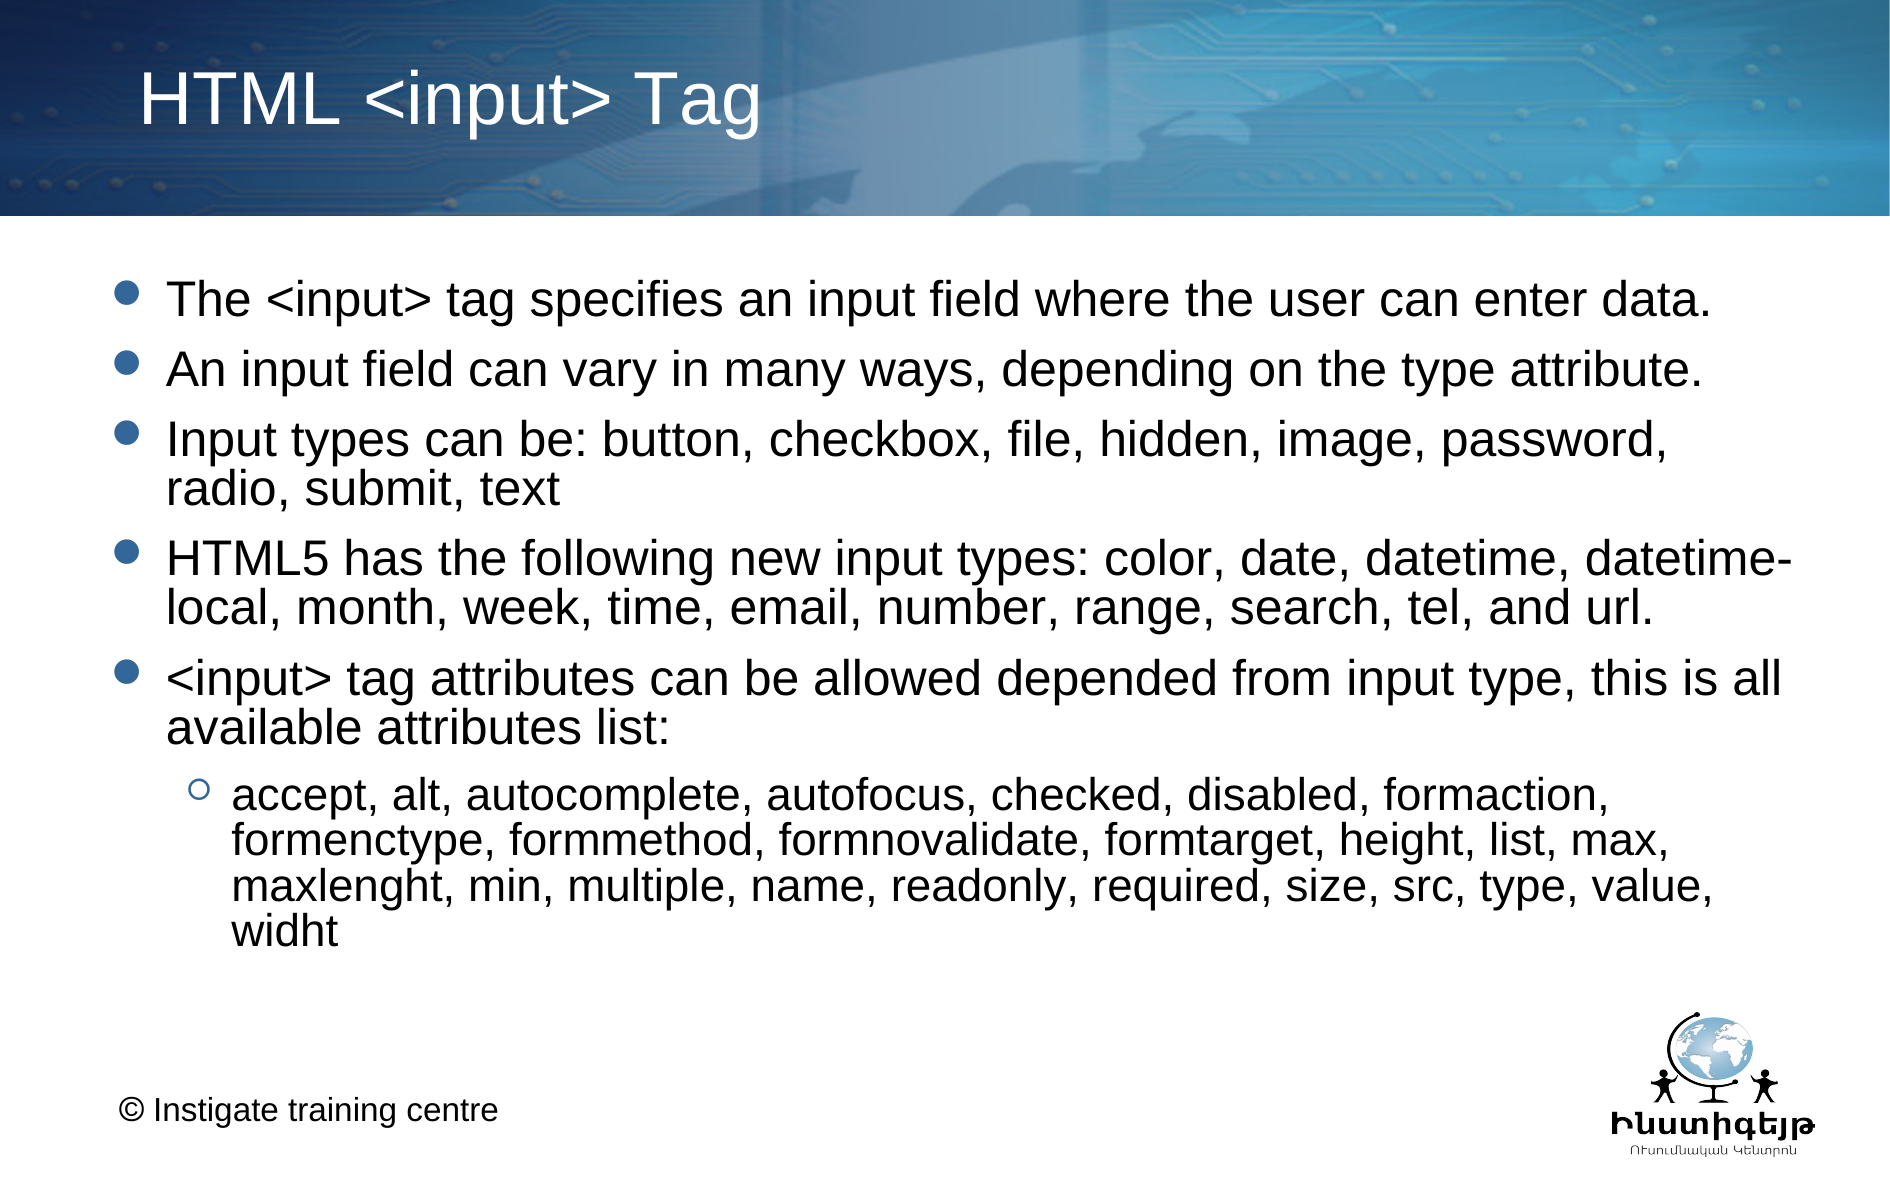

HTML <input> Tag
# The <input> tag specifies an input field where the user can enter data.
An input field can vary in many ways, depending on the type attribute.
Input types can be: button, checkbox, file, hidden, image, password, radio, submit, text
HTML5 has the following new input types: color, date, datetime, datetime-local, month, week, time, email, number, range, search, tel, and url.
<input> tag attributes can be allowed depended from input type, this is all available attributes list:
accept, alt, autocomplete, autofocus, checked, disabled, formaction, formenctype, formmethod, formnovalidate, formtarget, height, list, max, maxlenght, min, multiple, name, readonly, required, size, src, type, value, widht